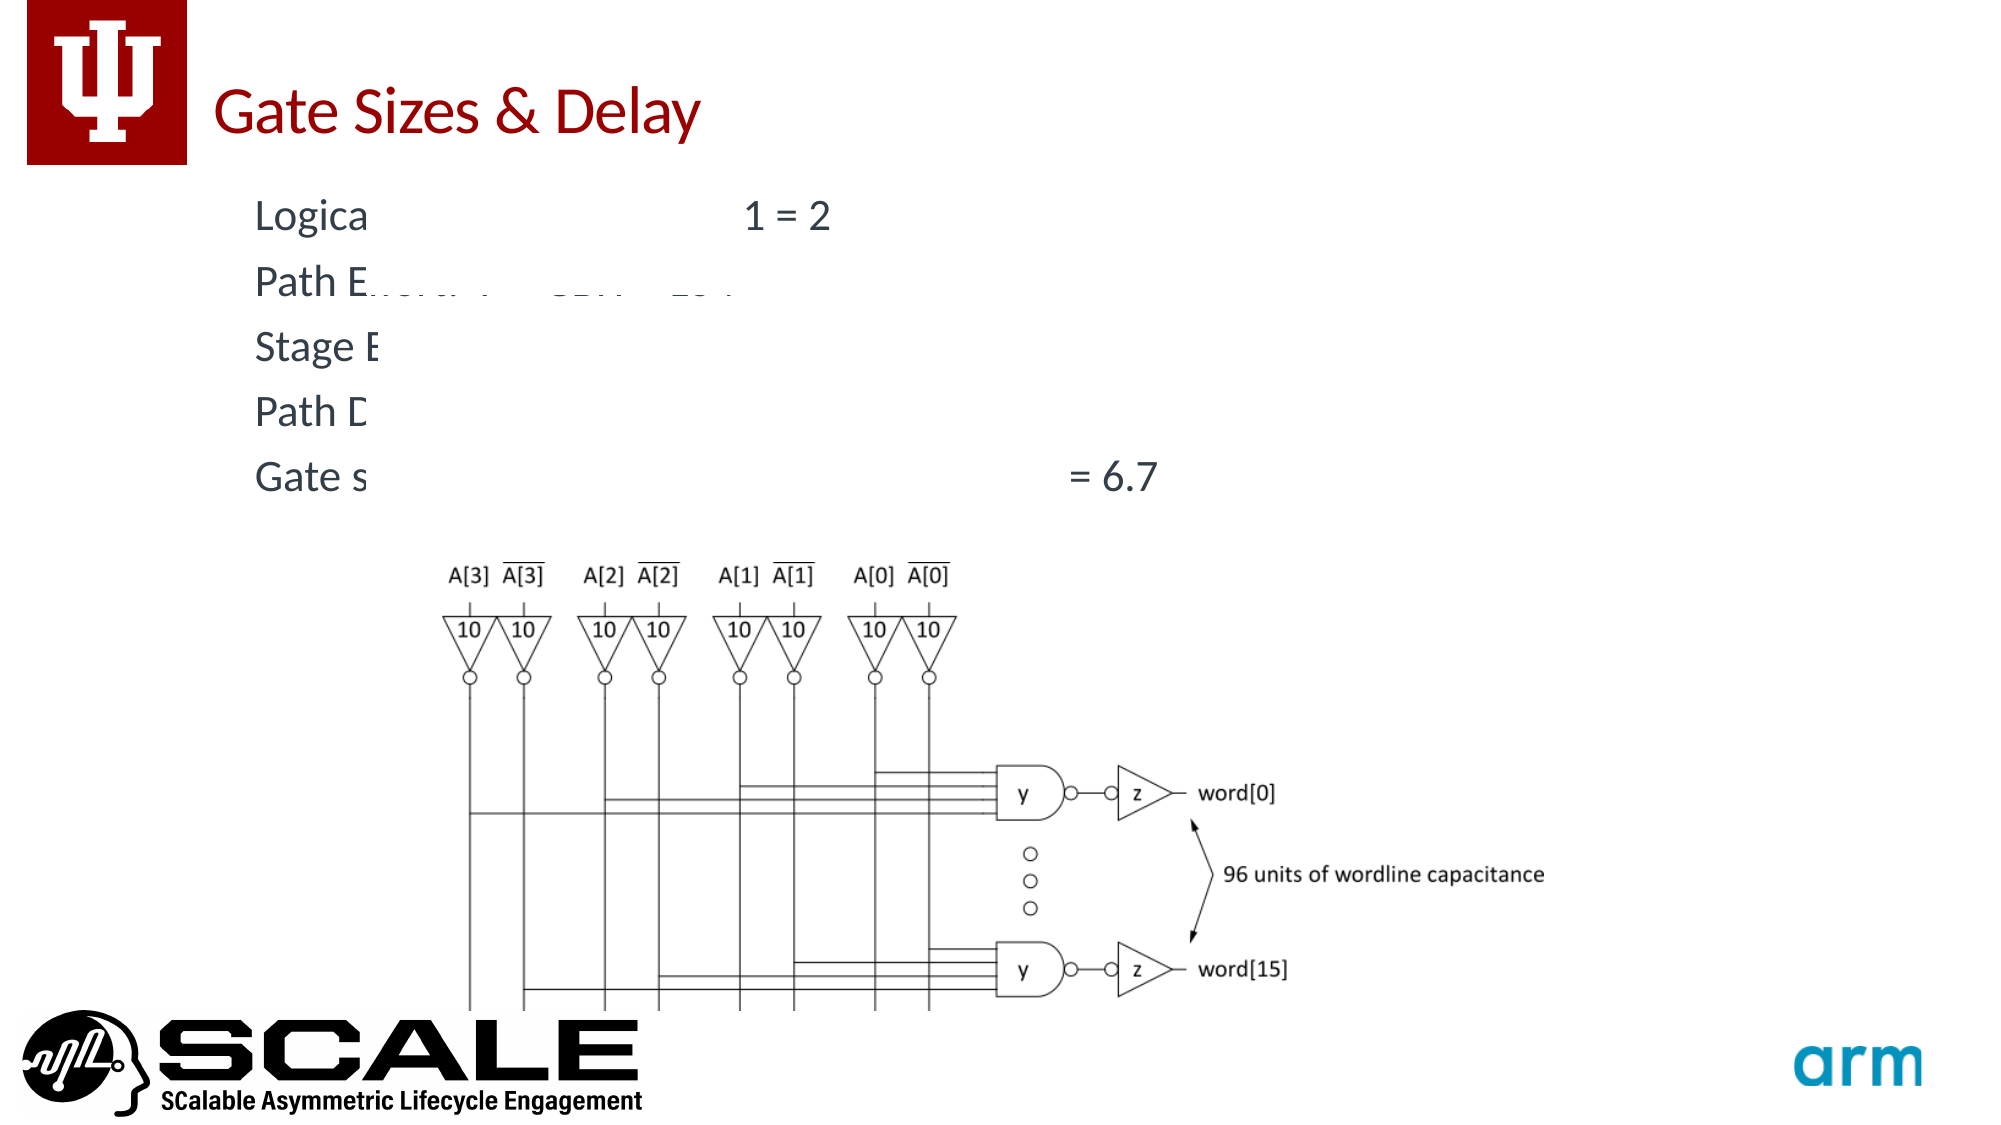

Gate Sizes & Delay
# Logical Effort G = 1 * 6/3 * 1 = 2
	Path Effort:	F = GBH = 154
	Stage Effort:
	Path Delay:
	Gate sizes:	z = 96*1/5.36 = 18; y = 18*2/5.36 = 6.7